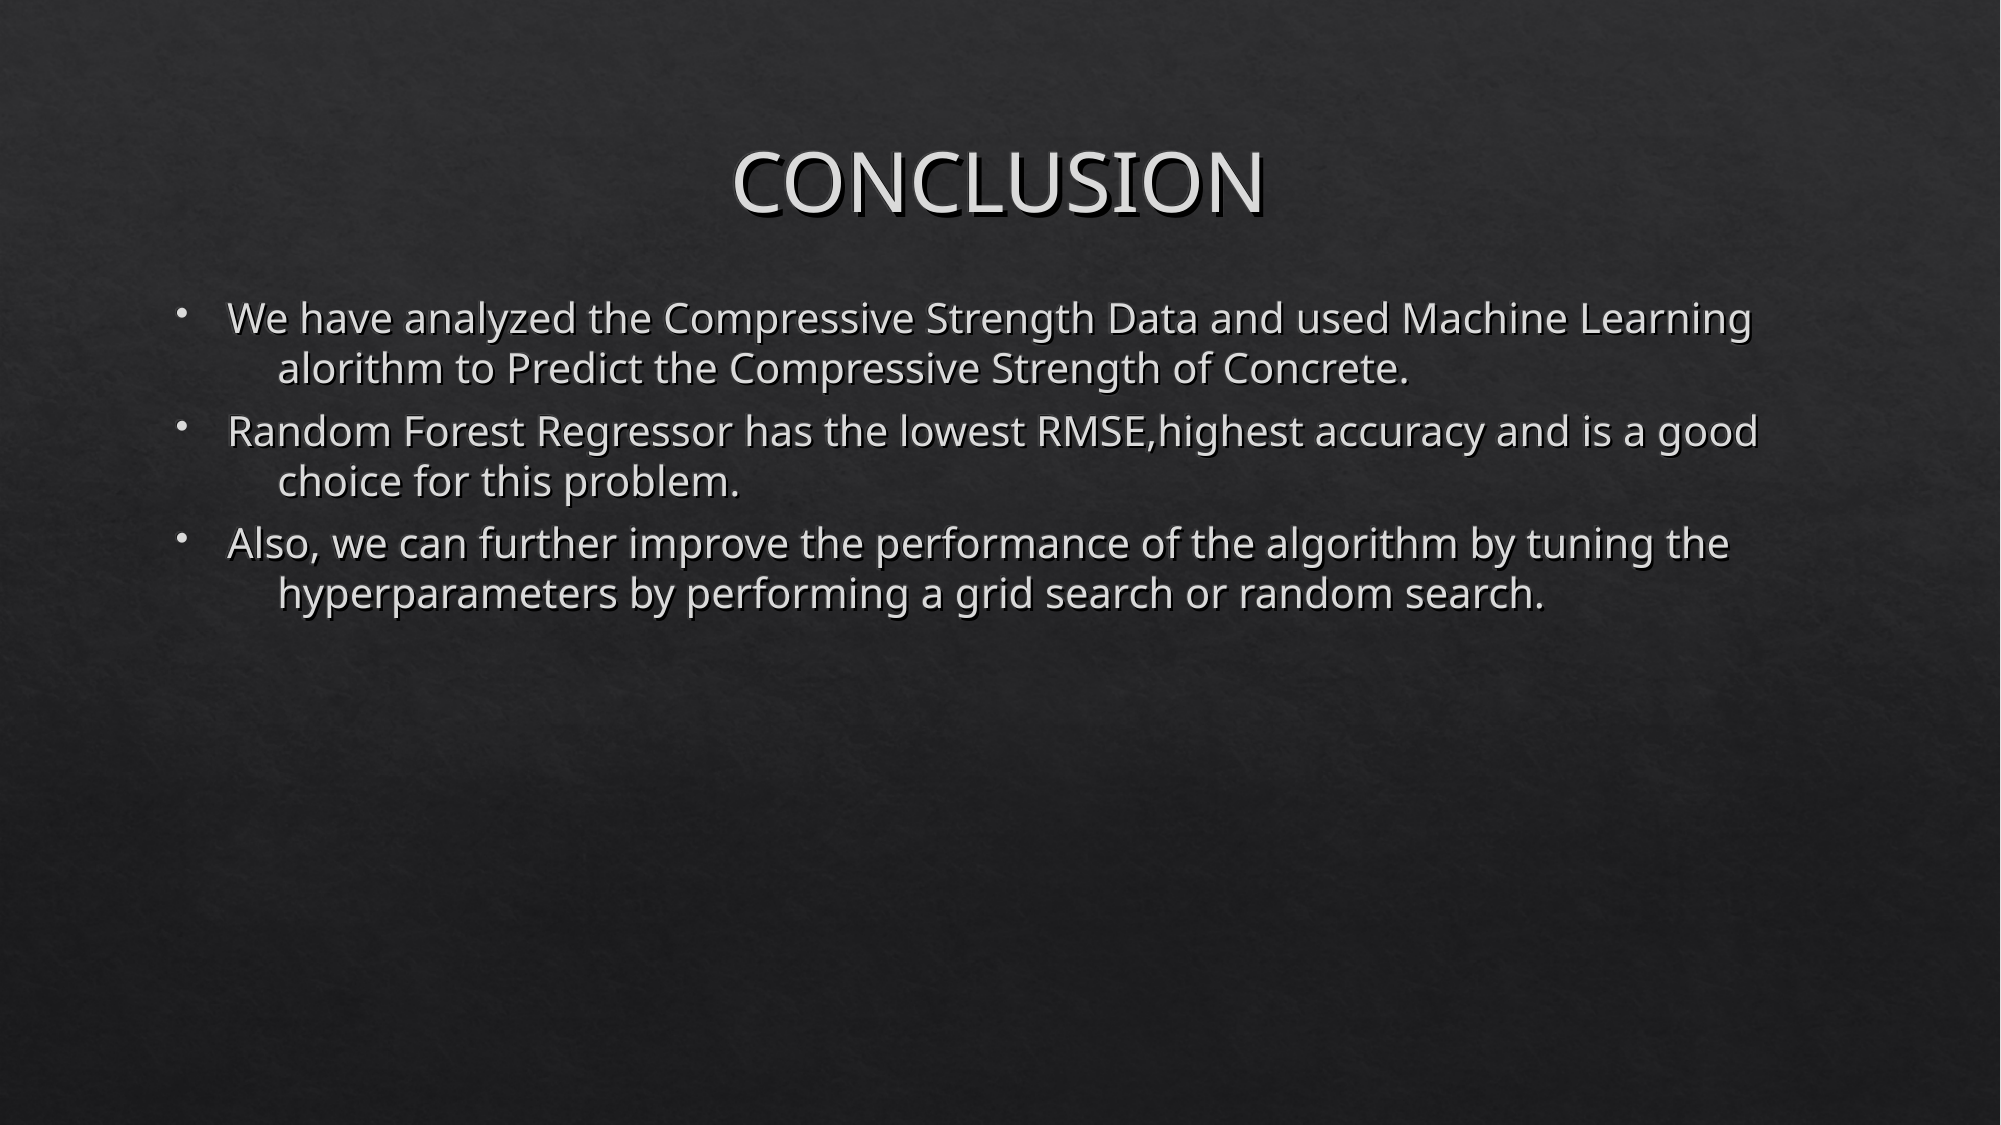

# CONCLUSION
We have analyzed the Compressive Strength Data and used Machine Learning alorithm to Predict the Compressive Strength of Concrete.
Random Forest Regressor has the lowest RMSE,highest accuracy and is a good choice for this problem.
Also, we can further improve the performance of the algorithm by tuning the hyperparameters by performing a grid search or random search.